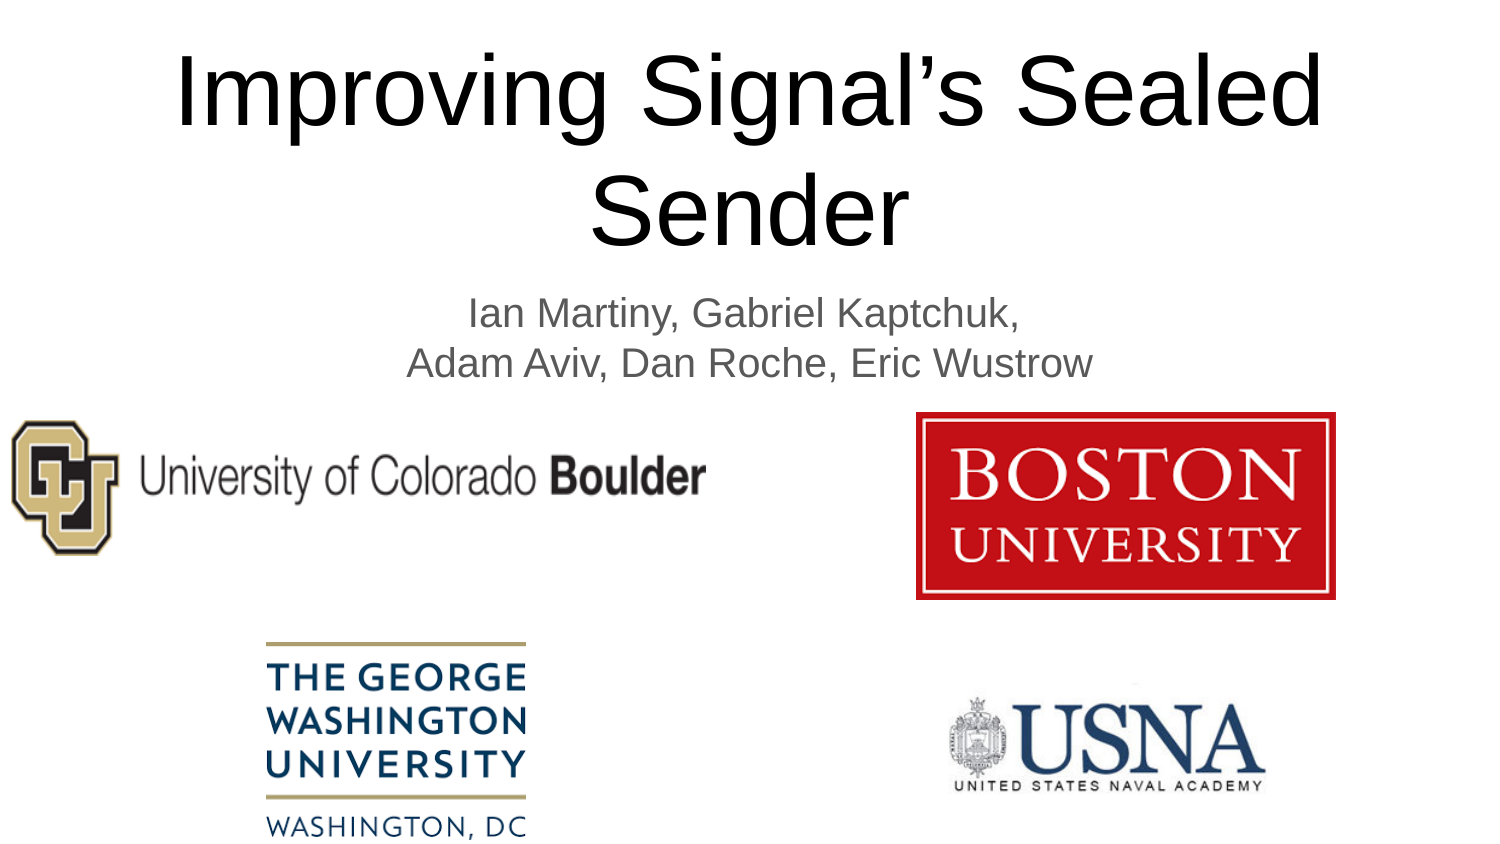

Improving Signal’s Sealed Sender
Ian Martiny, Gabriel Kaptchuk,
Adam Aviv, Dan Roche, Eric Wustrow